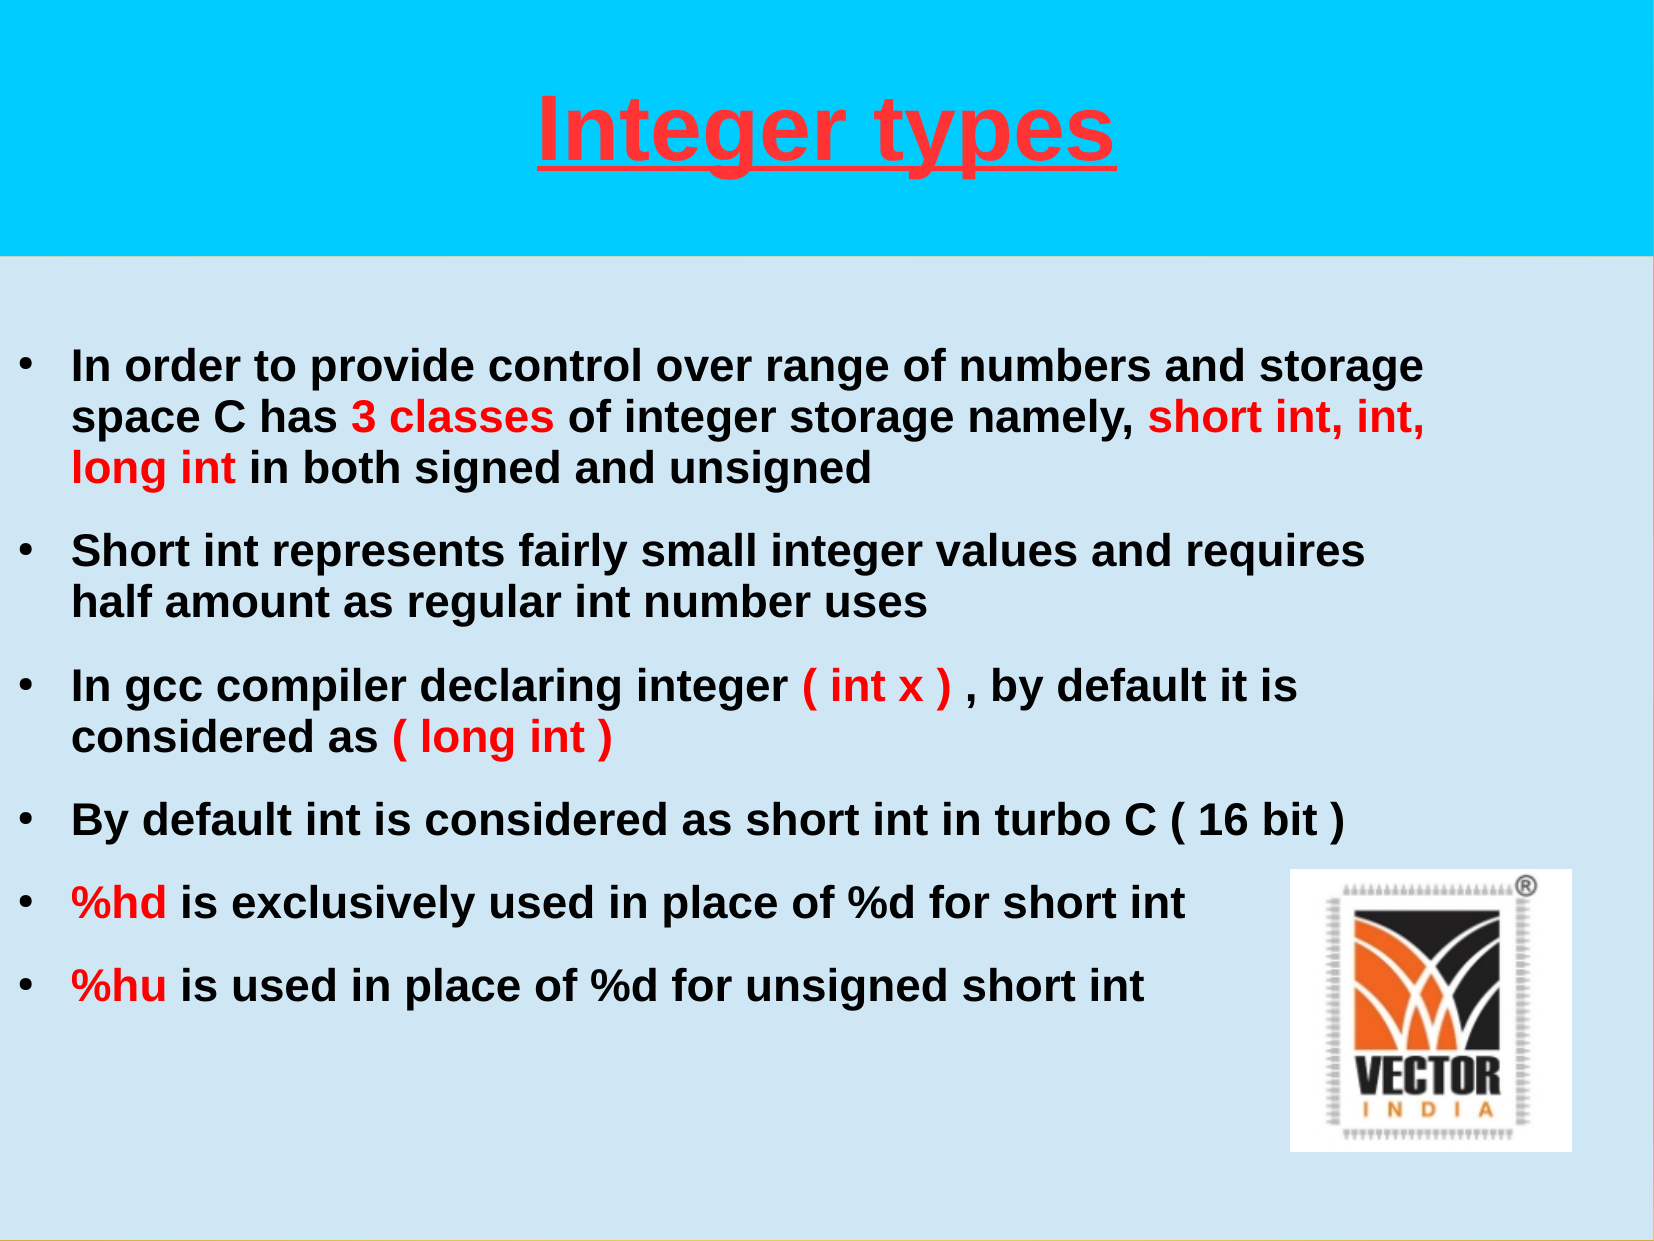

# Integer types
In order to provide control over range of numbers and storage space C has 3 classes of integer storage namely, short int, int, long int in both signed and unsigned
Short int represents fairly small integer values and requires half amount as regular int number uses
In gcc compiler declaring integer ( int x ) , by default it is considered as ( long int )
By default int is considered as short int in turbo C ( 16 bit )
%hd is exclusively used in place of %d for short int
%hu is used in place of %d for unsigned short int